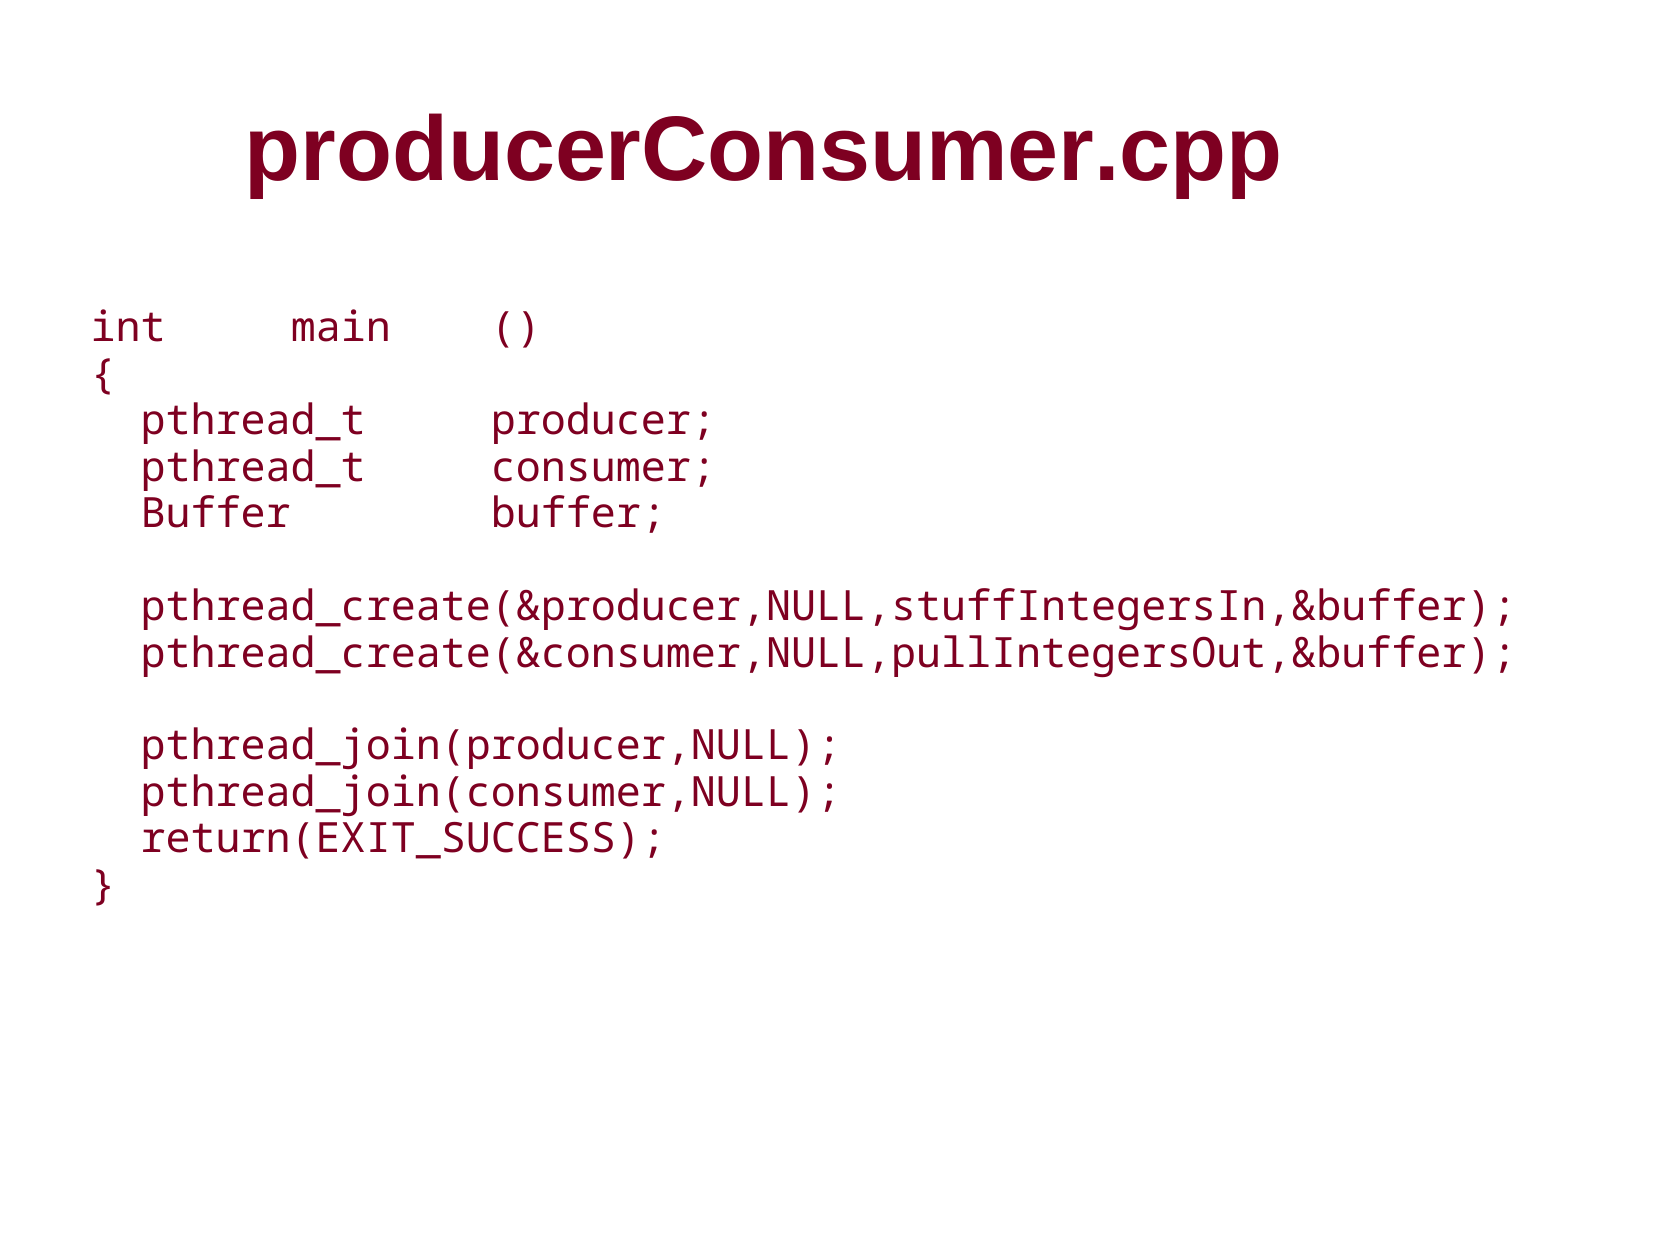

# producerConsumer.cpp
int main ()
{
 pthread_t producer;
 pthread_t consumer;
 Buffer buffer;
 pthread_create(&producer,NULL,stuffIntegersIn,&buffer);
 pthread_create(&consumer,NULL,pullIntegersOut,&buffer);
 pthread_join(producer,NULL);
 pthread_join(consumer,NULL);
 return(EXIT_SUCCESS);
}